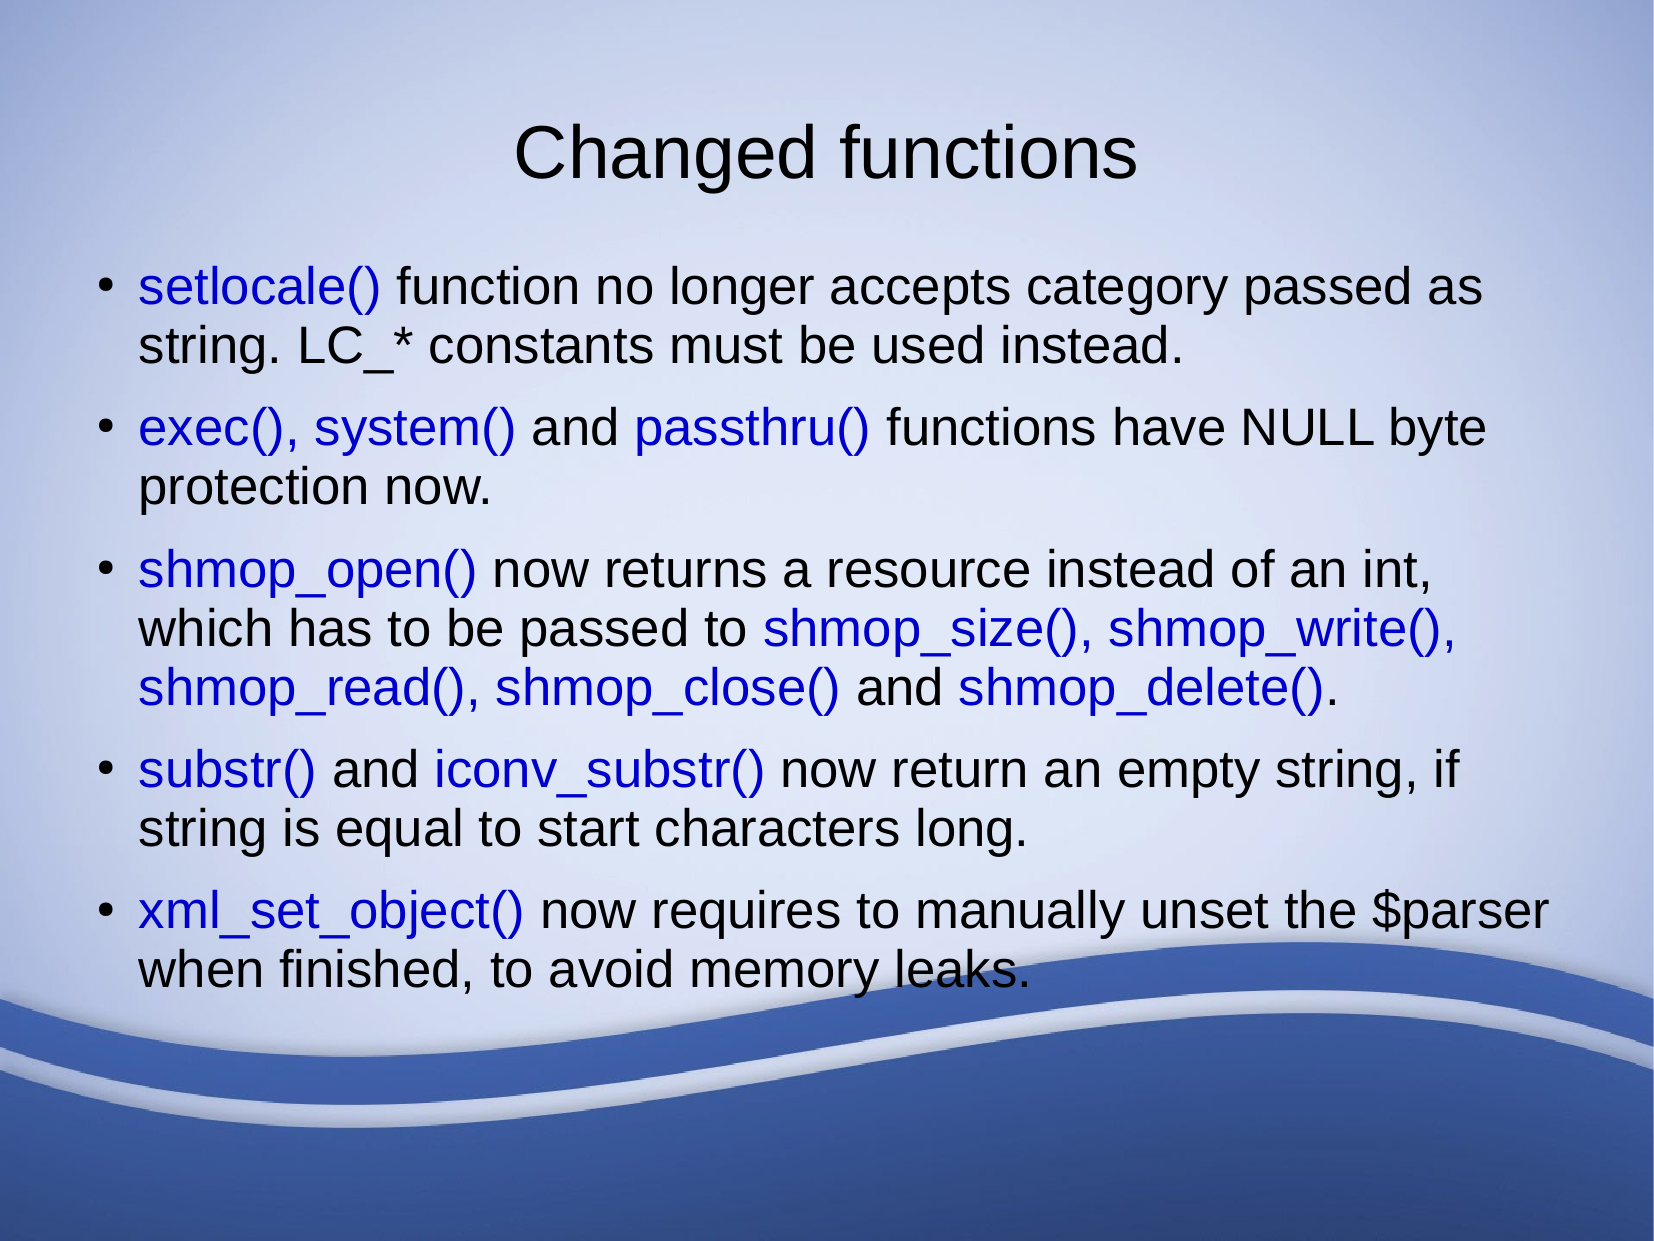

# Changed functions
setlocale() function no longer accepts category passed as string. LC_* constants must be used instead.
exec(), system() and passthru() functions have NULL byte protection now.
shmop_open() now returns a resource instead of an int, which has to be passed to shmop_size(), shmop_write(), shmop_read(), shmop_close() and shmop_delete().
substr() and iconv_substr() now return an empty string, if string is equal to start characters long.
xml_set_object() now requires to manually unset the $parser when finished, to avoid memory leaks.